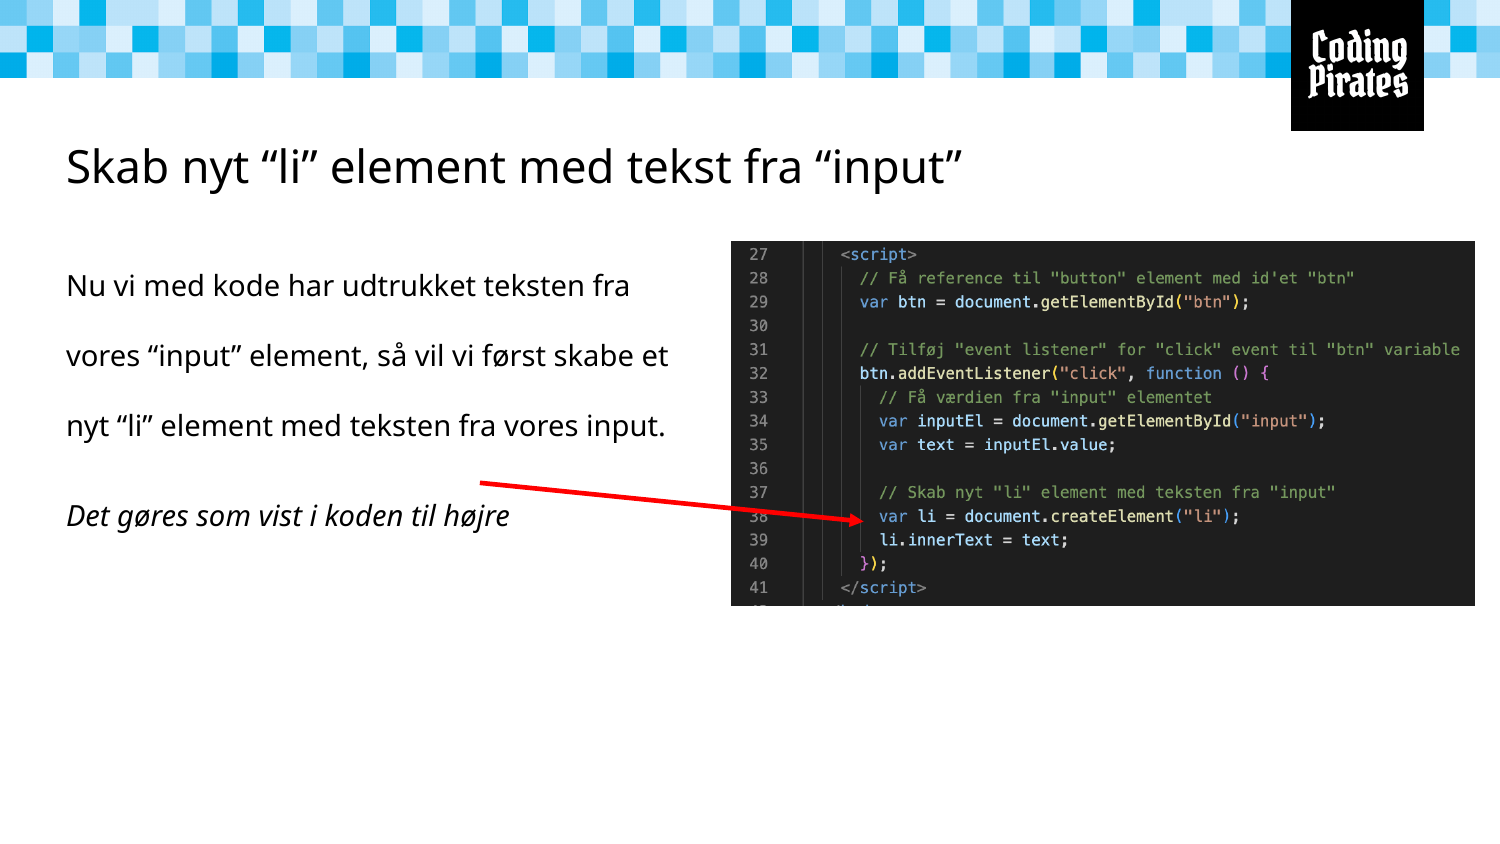

# Skab nyt “li” element med tekst fra “input”
Nu vi med kode har udtrukket teksten fra vores “input” element, så vil vi først skabe et nyt “li” element med teksten fra vores input.
Det gøres som vist i koden til højre